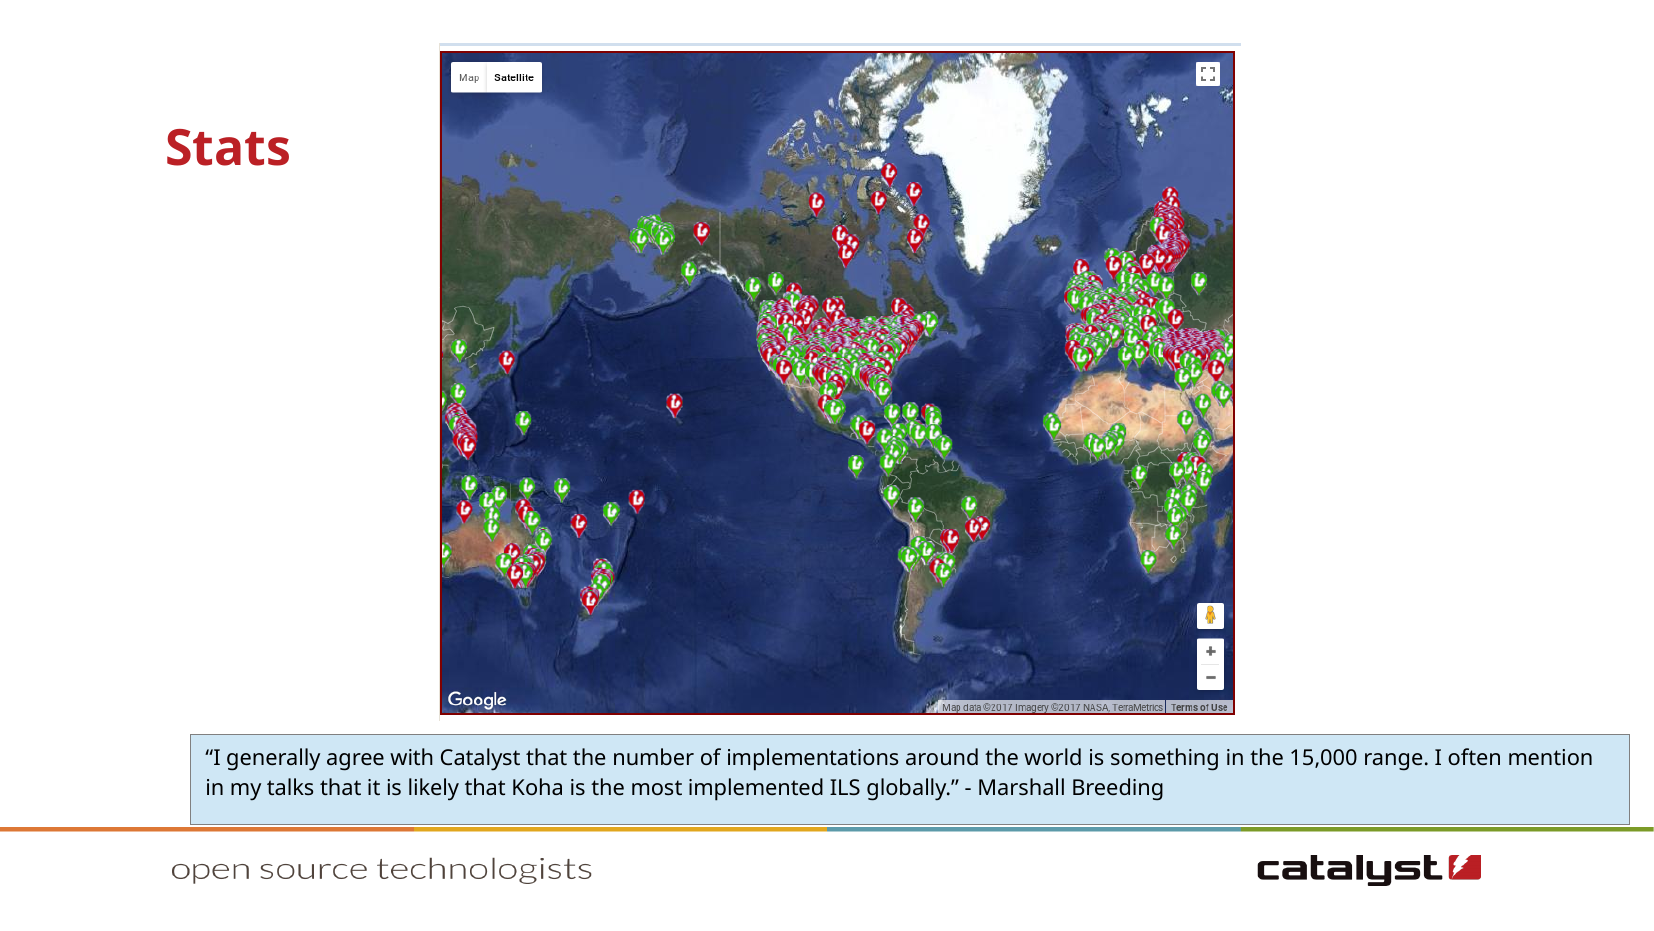

# Stats
“I generally agree with Catalyst that the number of implementations around the world is something in the 15,000 range. I often mention in my talks that it is likely that Koha is the most implemented ILS globally.” - Marshall Breeding